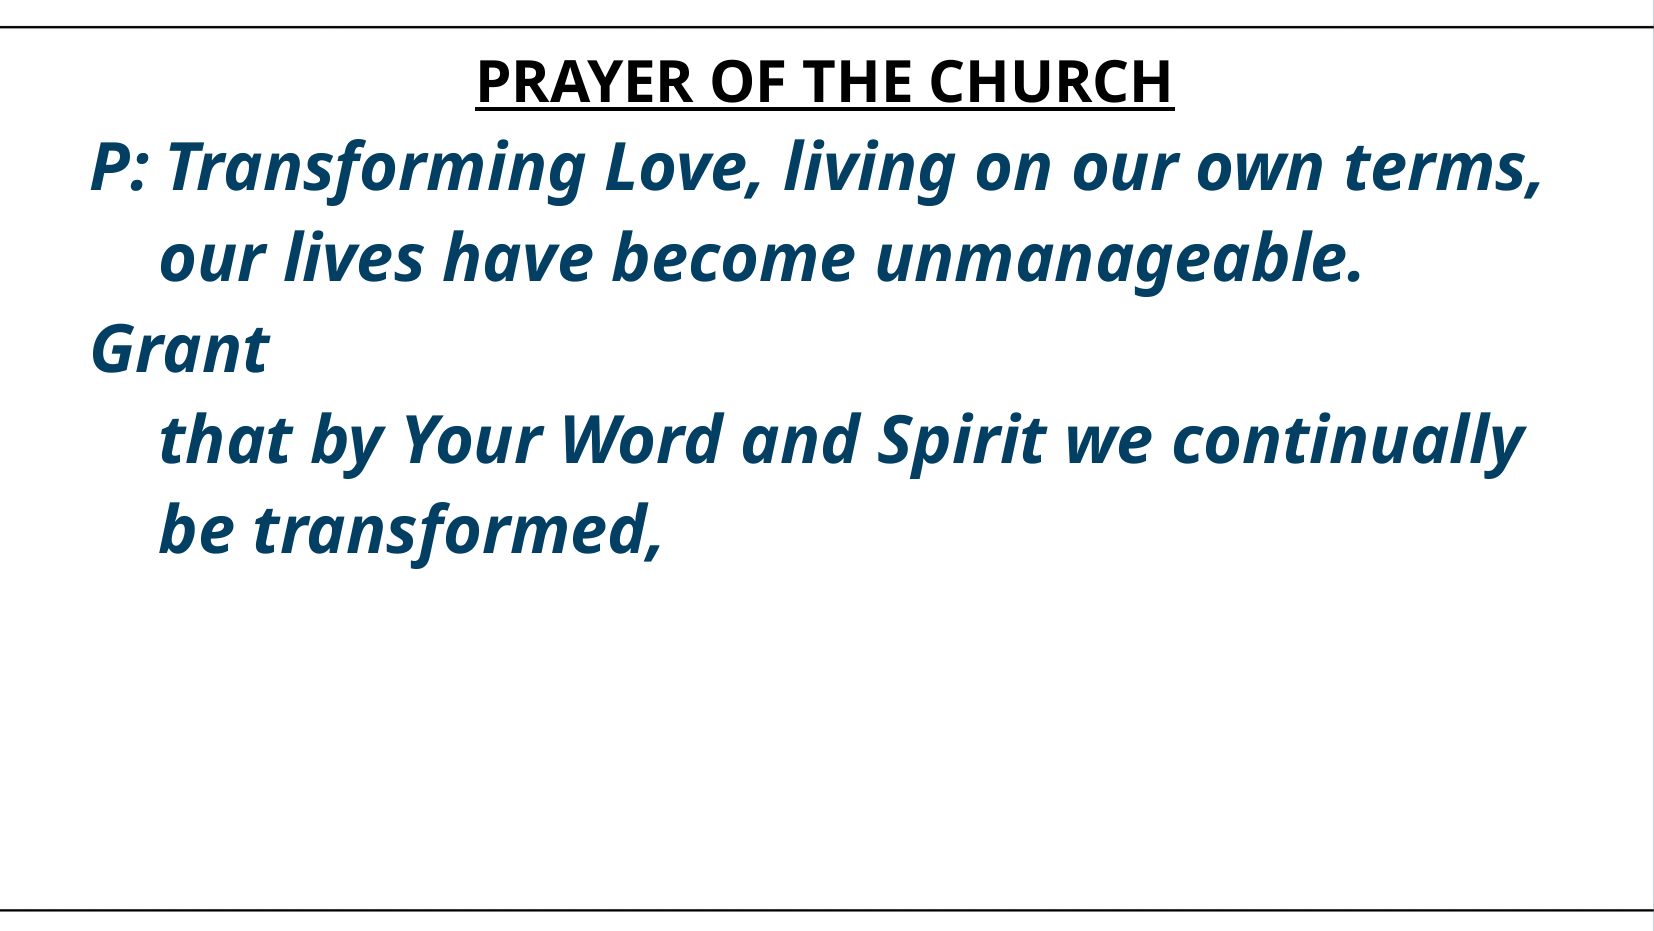

PRAYER OF THE CHURCH
P:	Transforming Love, living on our own terms,
 our lives have become unmanageable. Grant
 that by Your Word and Spirit we continually
 be transformed,